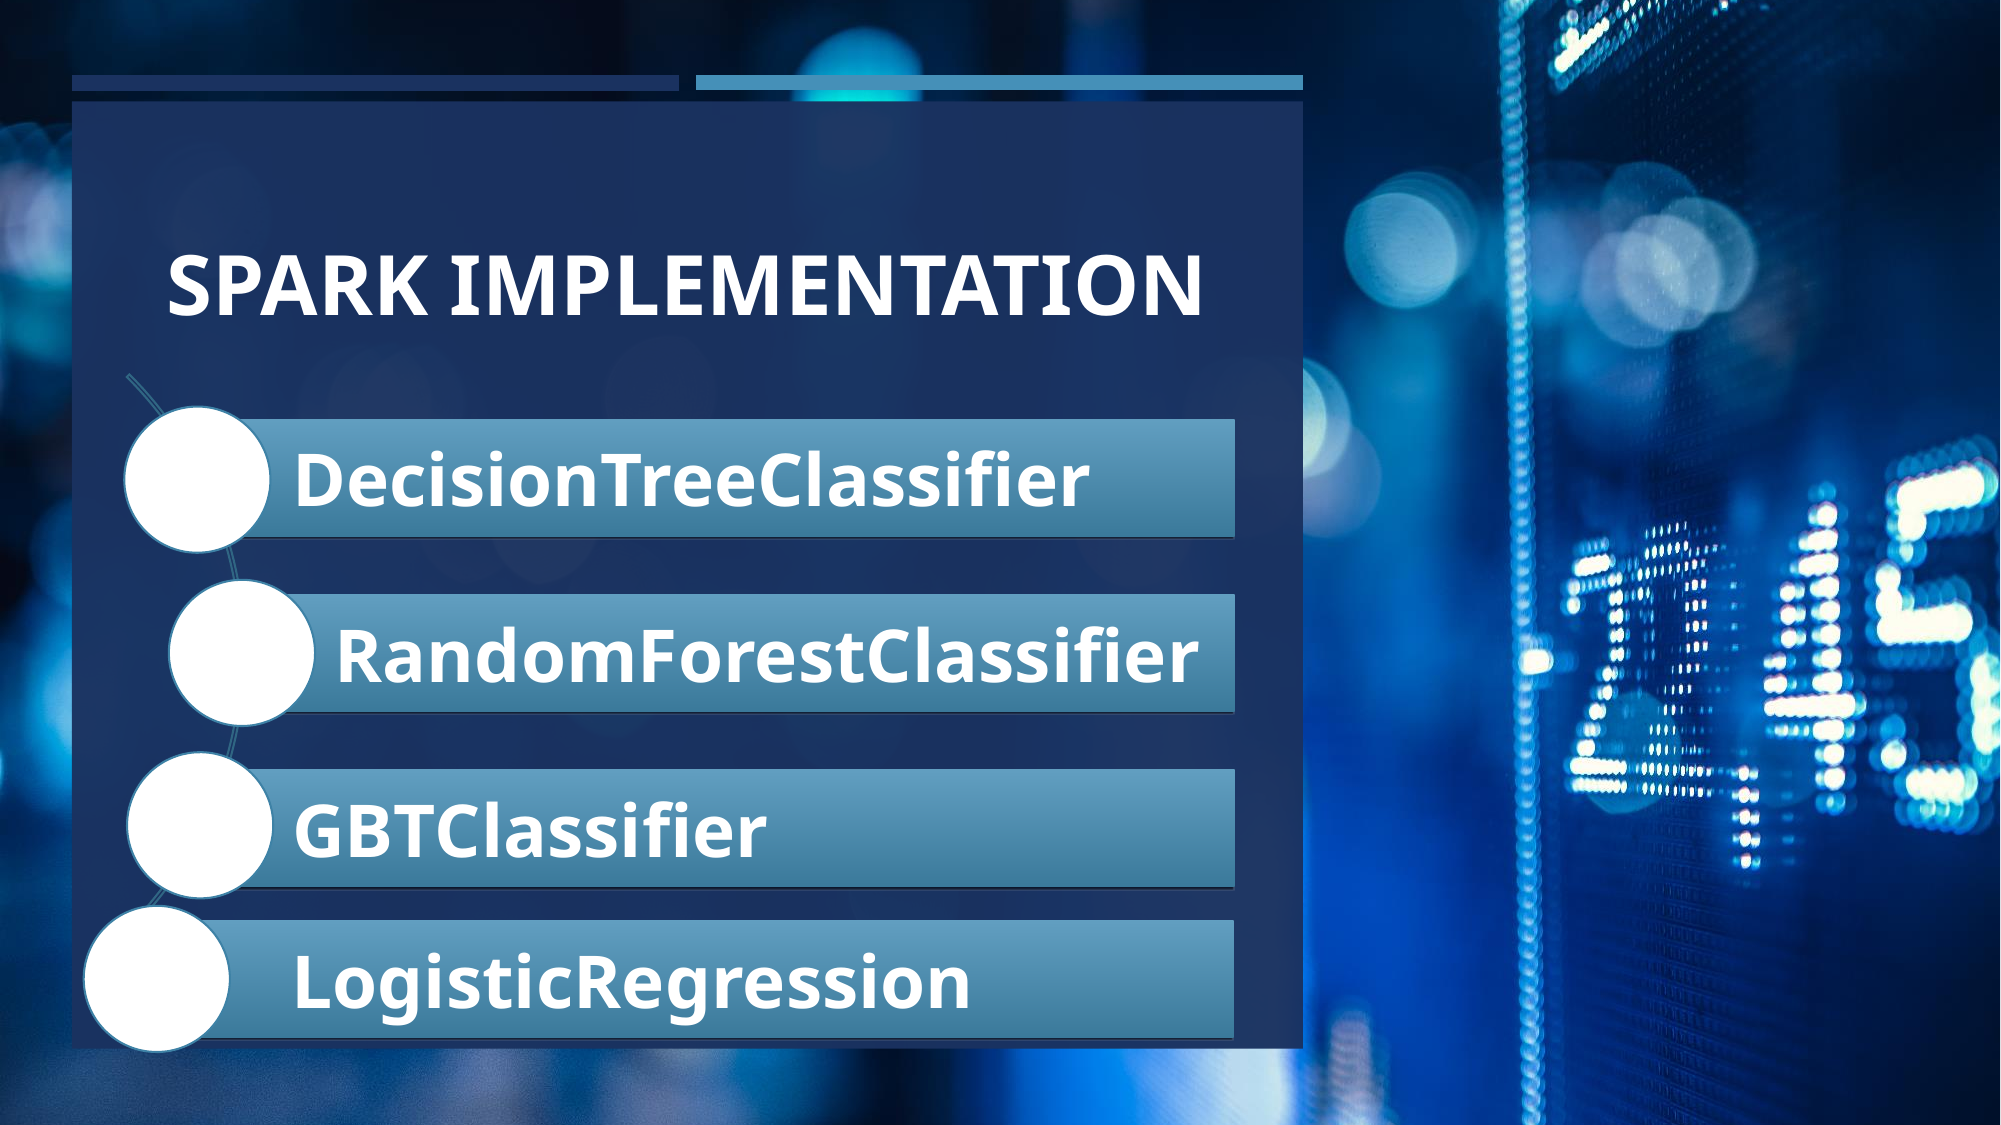

# Spark Implementation
DecisionTreeClassifier
RandomForestClassifier
GBTClassifier
LogisticRegression